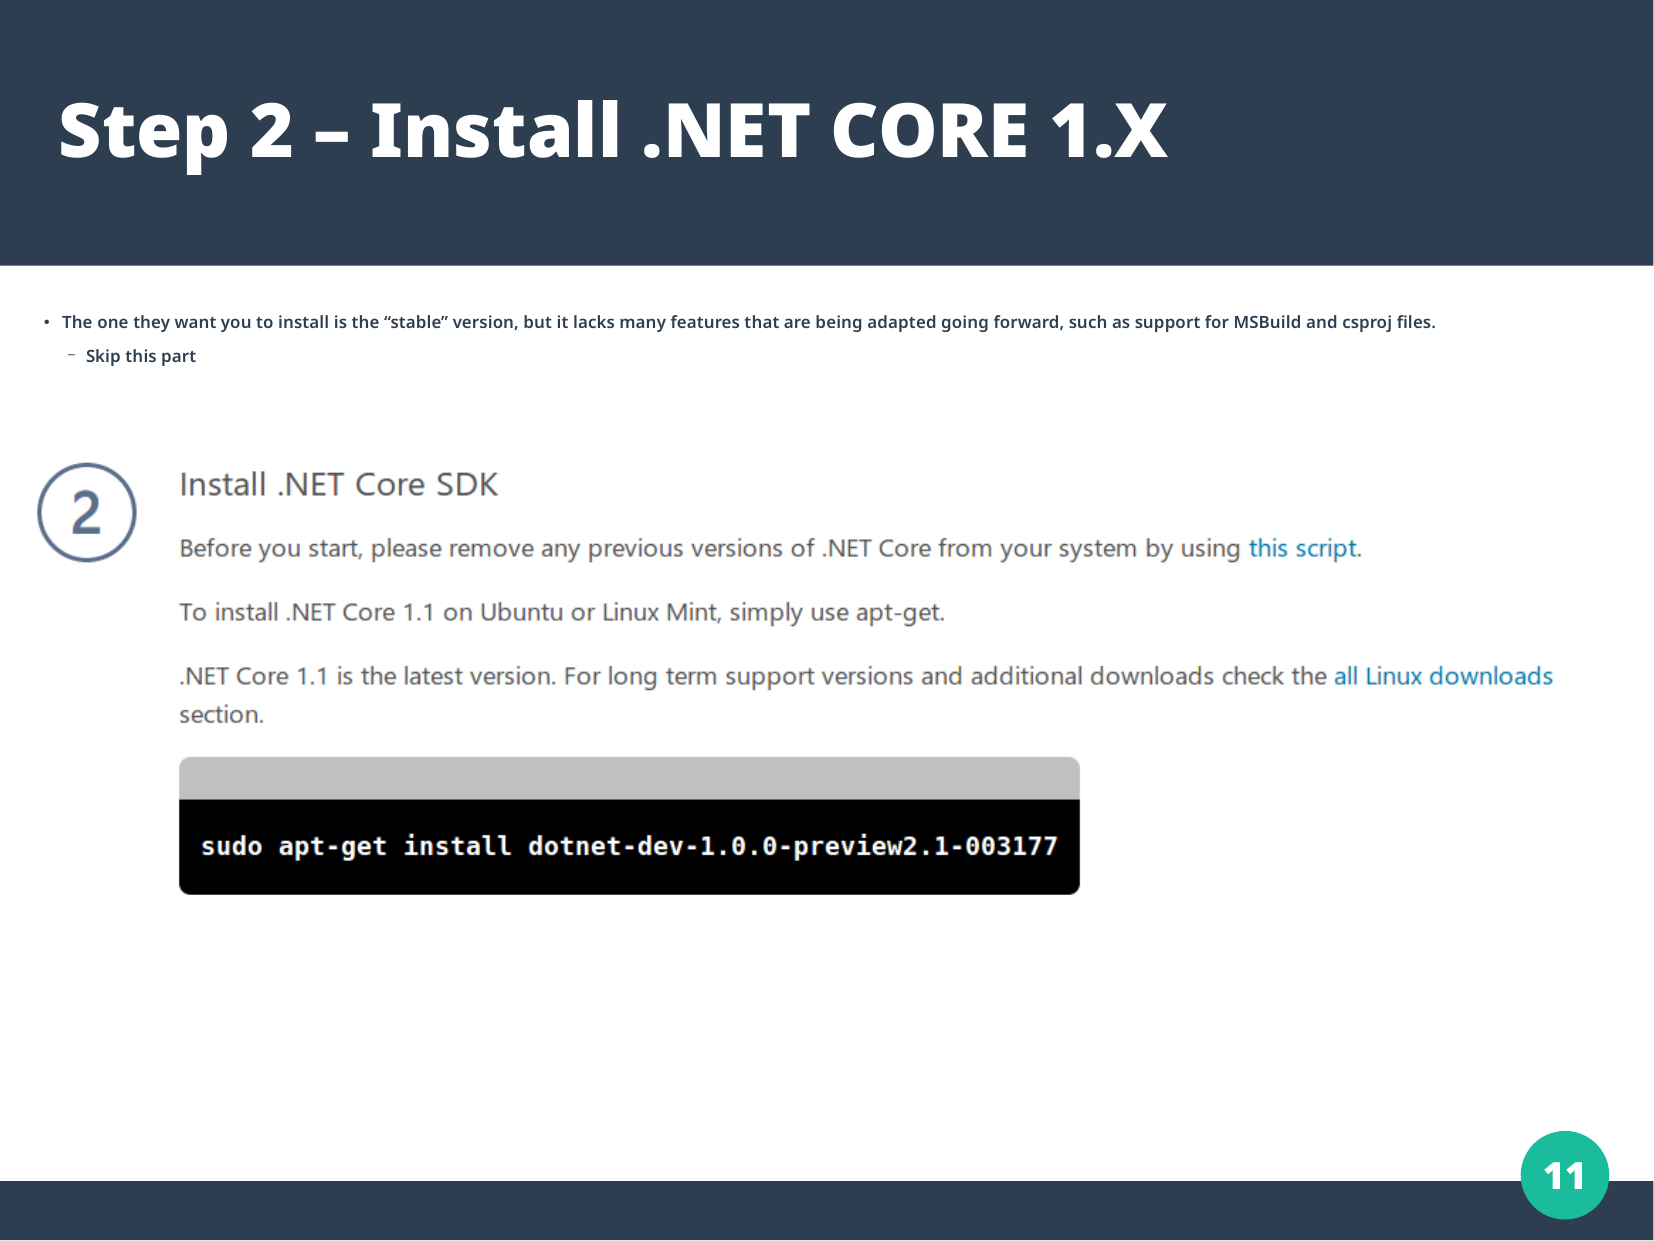

# Step 2 – Install .NET CORE 1.X
The one they want you to install is the “stable” version, but it lacks many features that are being adapted going forward, such as support for MSBuild and csproj files.
Skip this part
11